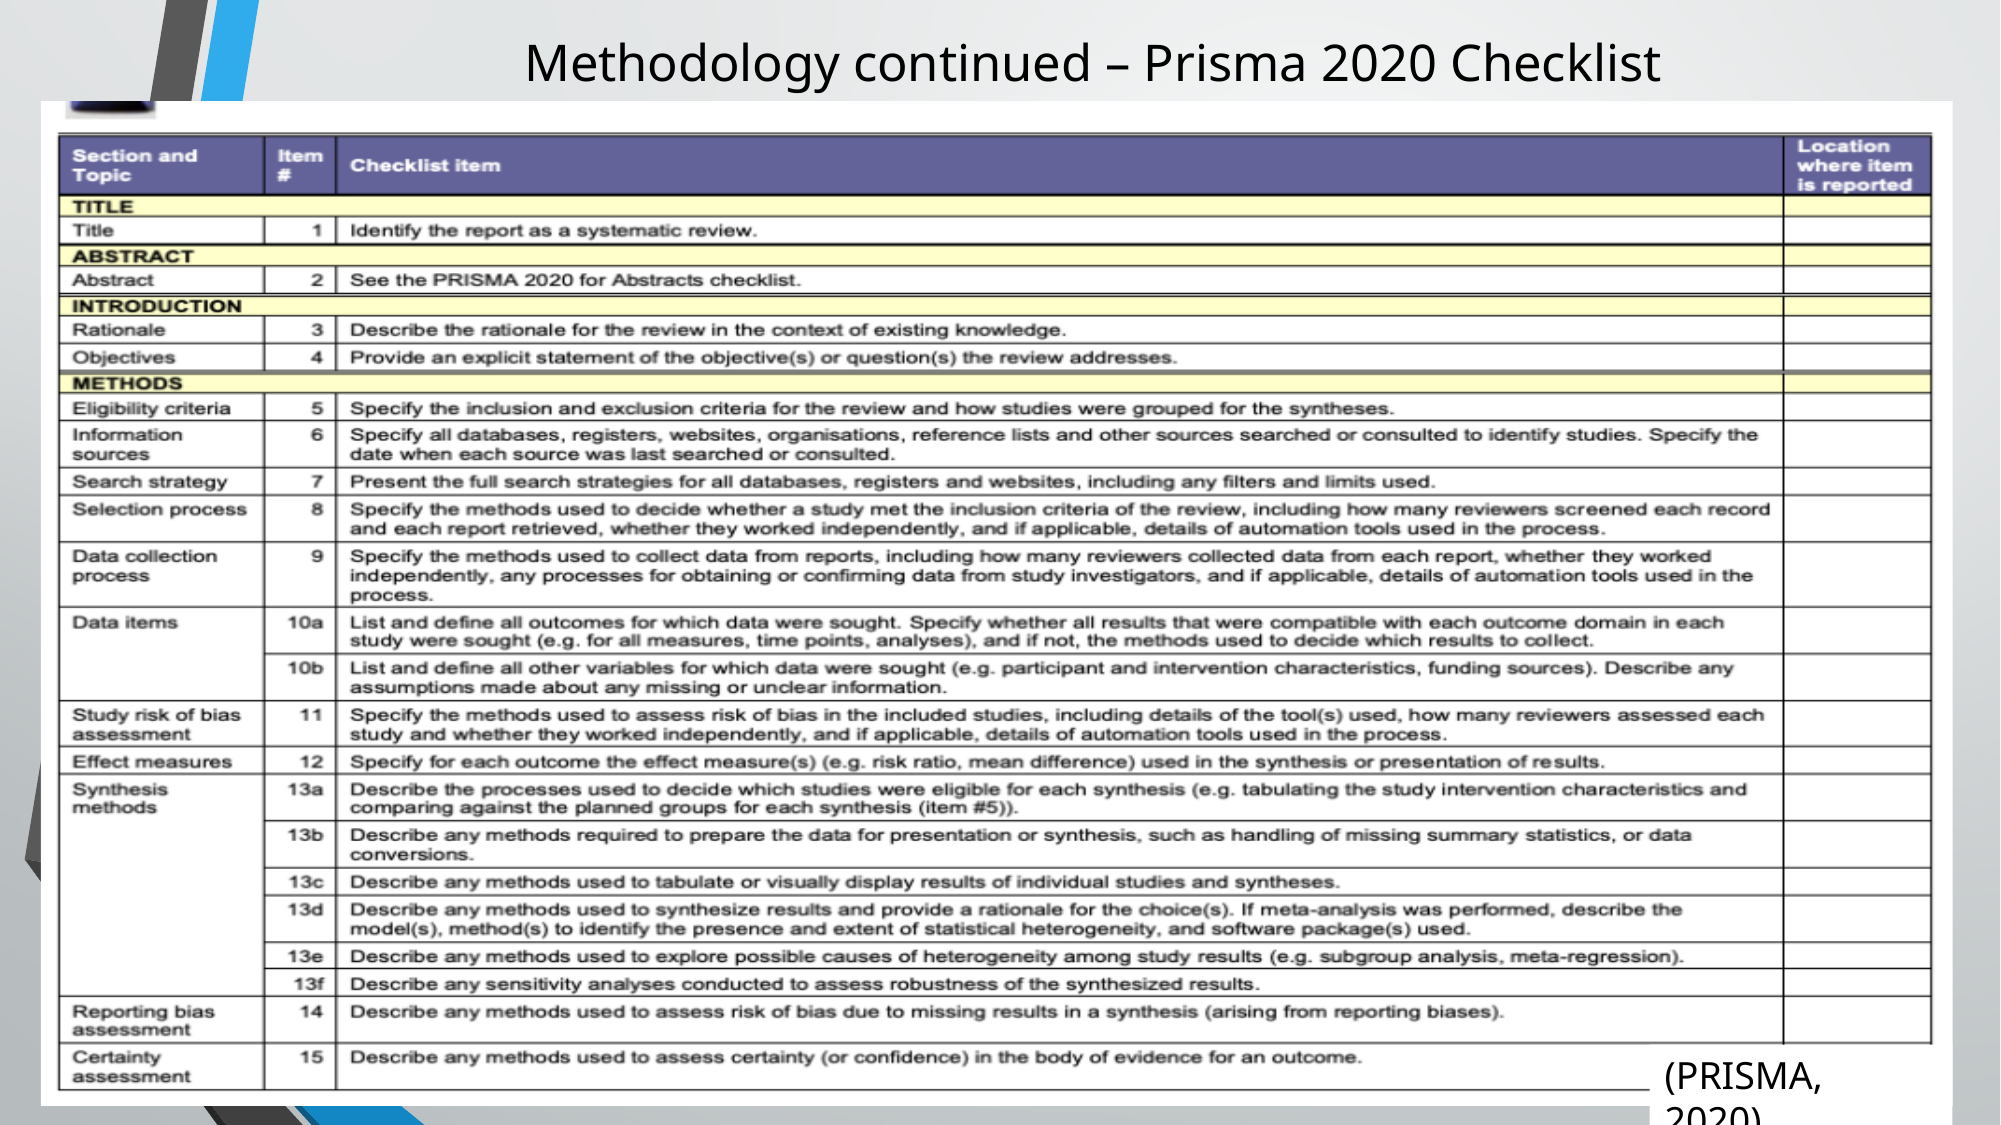

# Methodology continued – Prisma 2020 Checklist
(PRISMA, 2020)